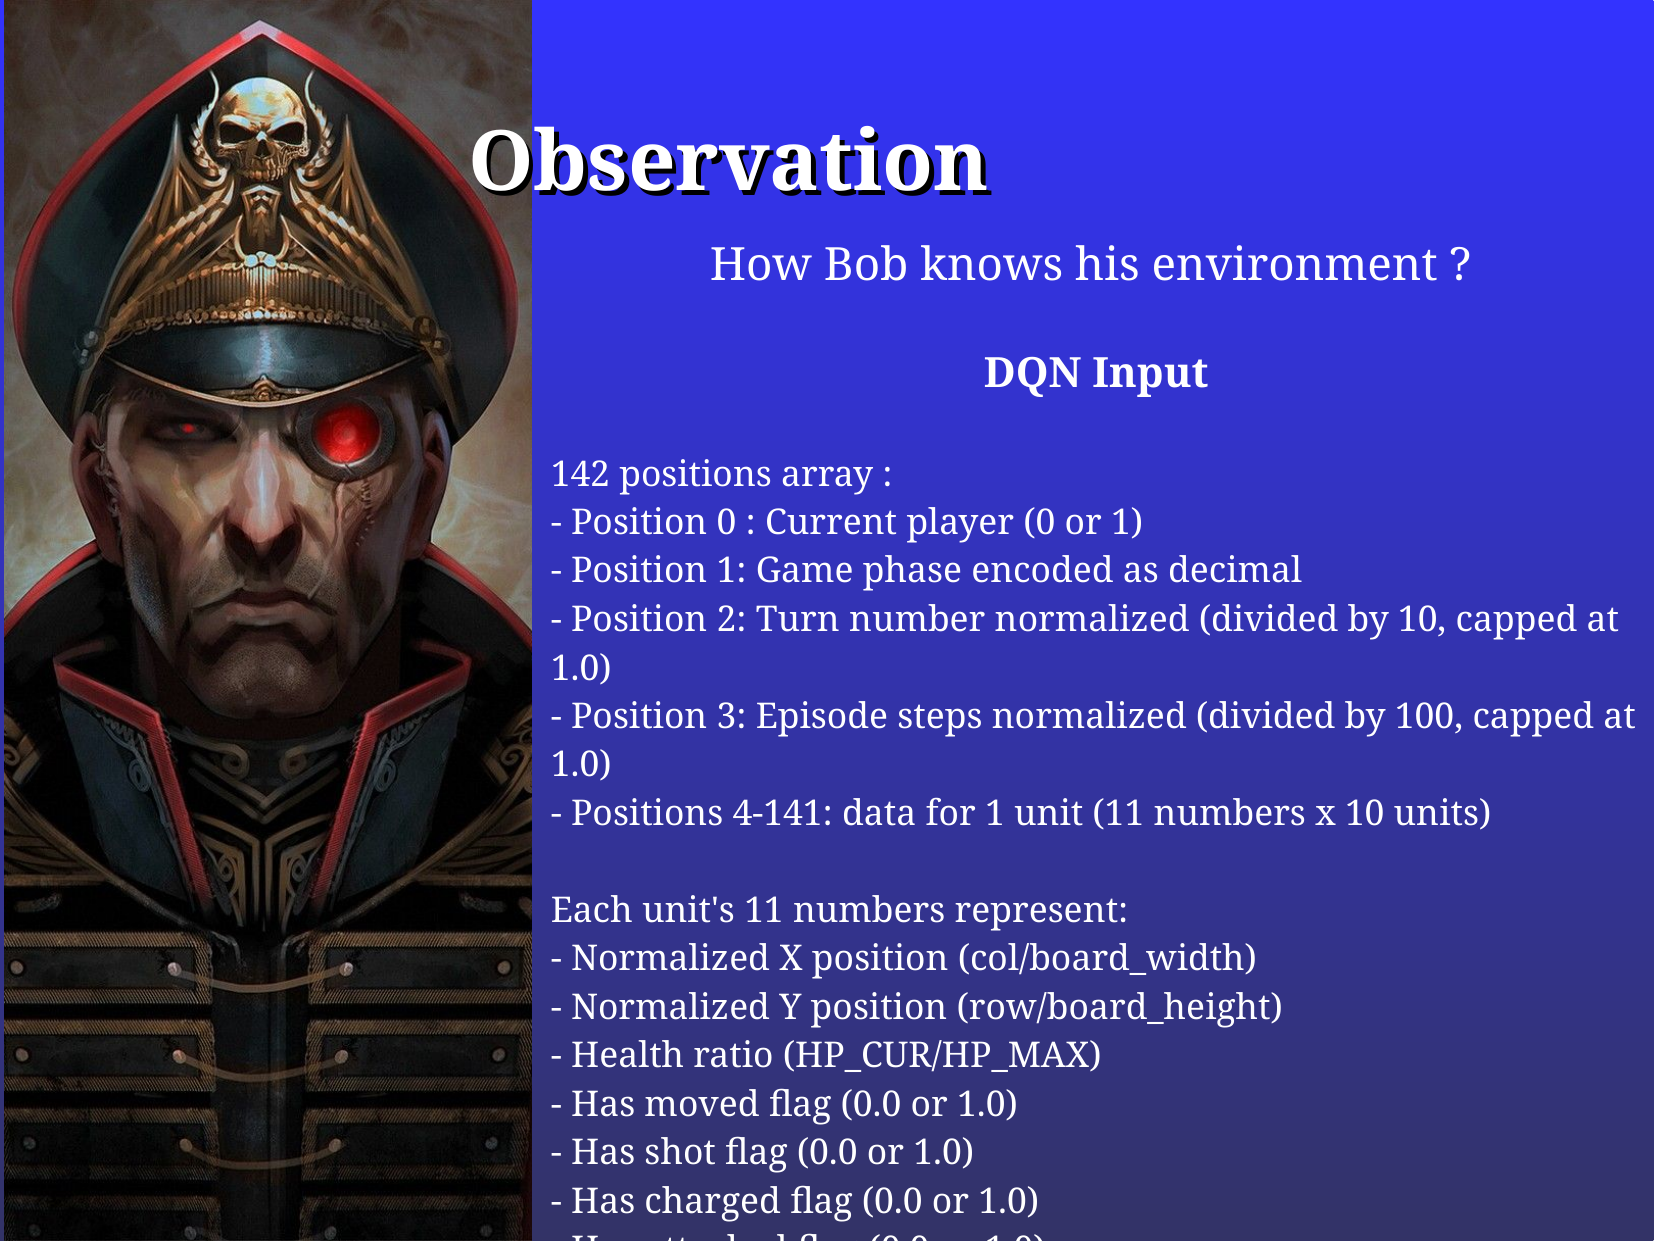

Observation
How Bob knows his environment ?
DQN Input
142 positions array :
- Position 0 : Current player (0 or 1)
- Position 1: Game phase encoded as decimal
- Position 2: Turn number normalized (divided by 10, capped at 1.0)
- Position 3: Episode steps normalized (divided by 100, capped at 1.0)
- Positions 4-141: data for 1 unit (11 numbers x 10 units)
Each unit's 11 numbers represent:
- Normalized X position (col/board_width)
- Normalized Y position (row/board_height)
- Health ratio (HP_CUR/HP_MAX)
- Has moved flag (0.0 or 1.0)
- Has shot flag (0.0 or 1.0)
- Has charged flag (0.0 or 1.0)
- Has attacked flag (0.0 or 1.0)
- Normalized range (RNG_RNG/24.0)
- Normalized damage (RNG_DMG/5.0)
- Normalized melee damage (CC_DMG/5.0)
- Alive flag (always 1.0 since dead units filtered out)